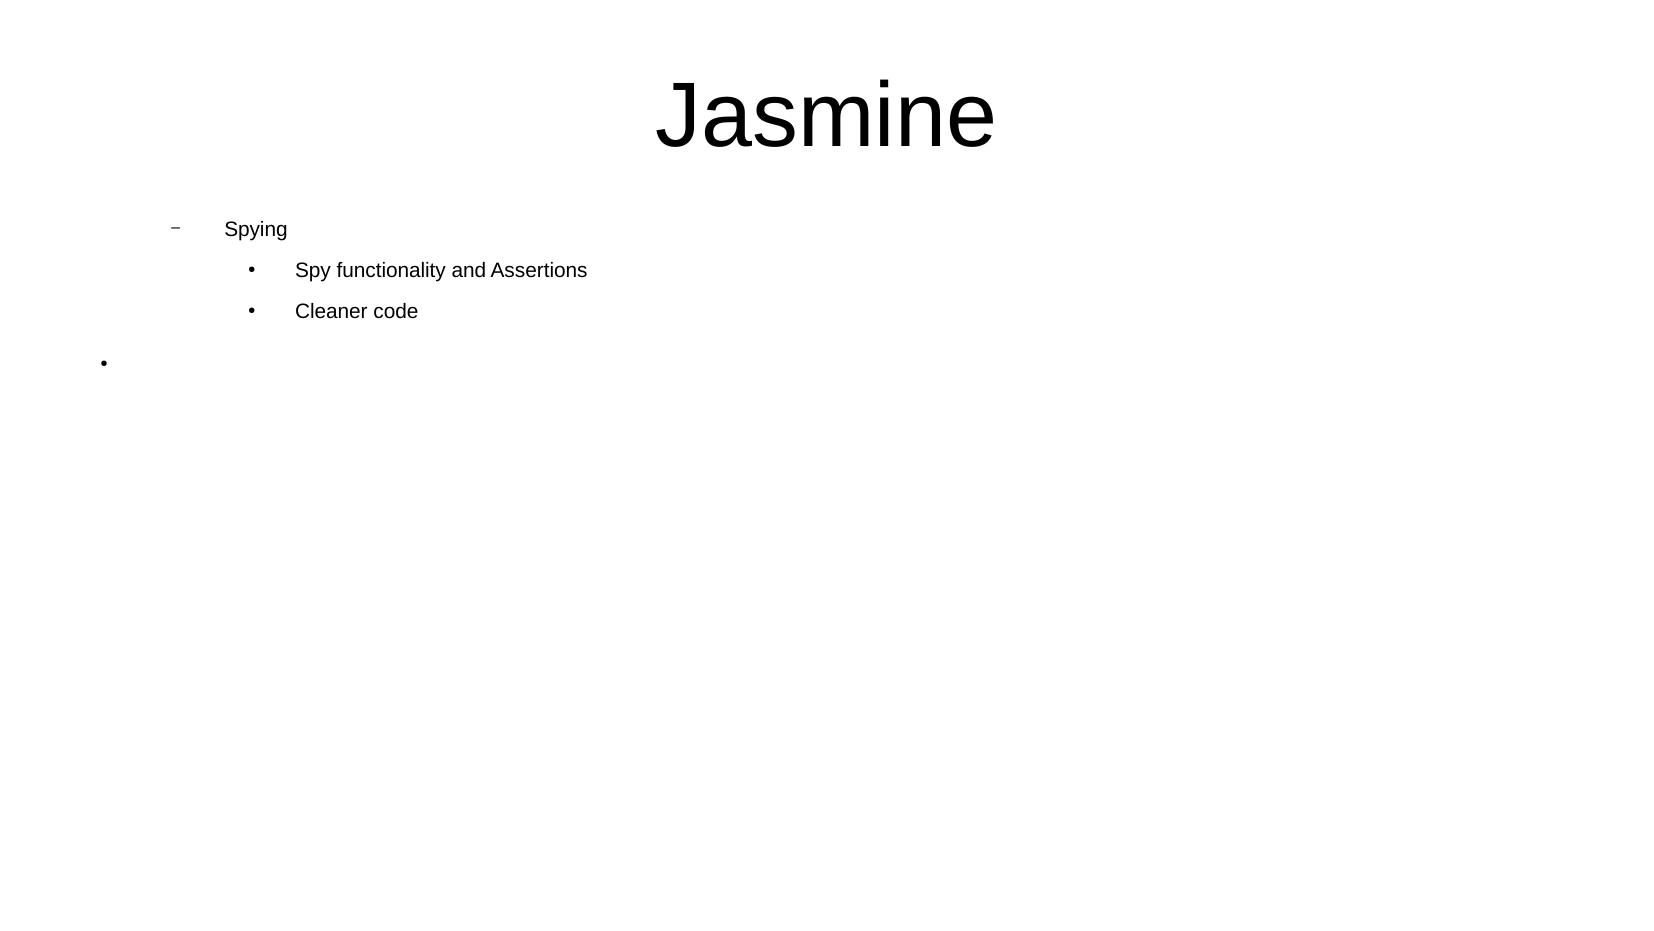

# Jasmine
Spying
Spy functionality and Assertions
Cleaner code